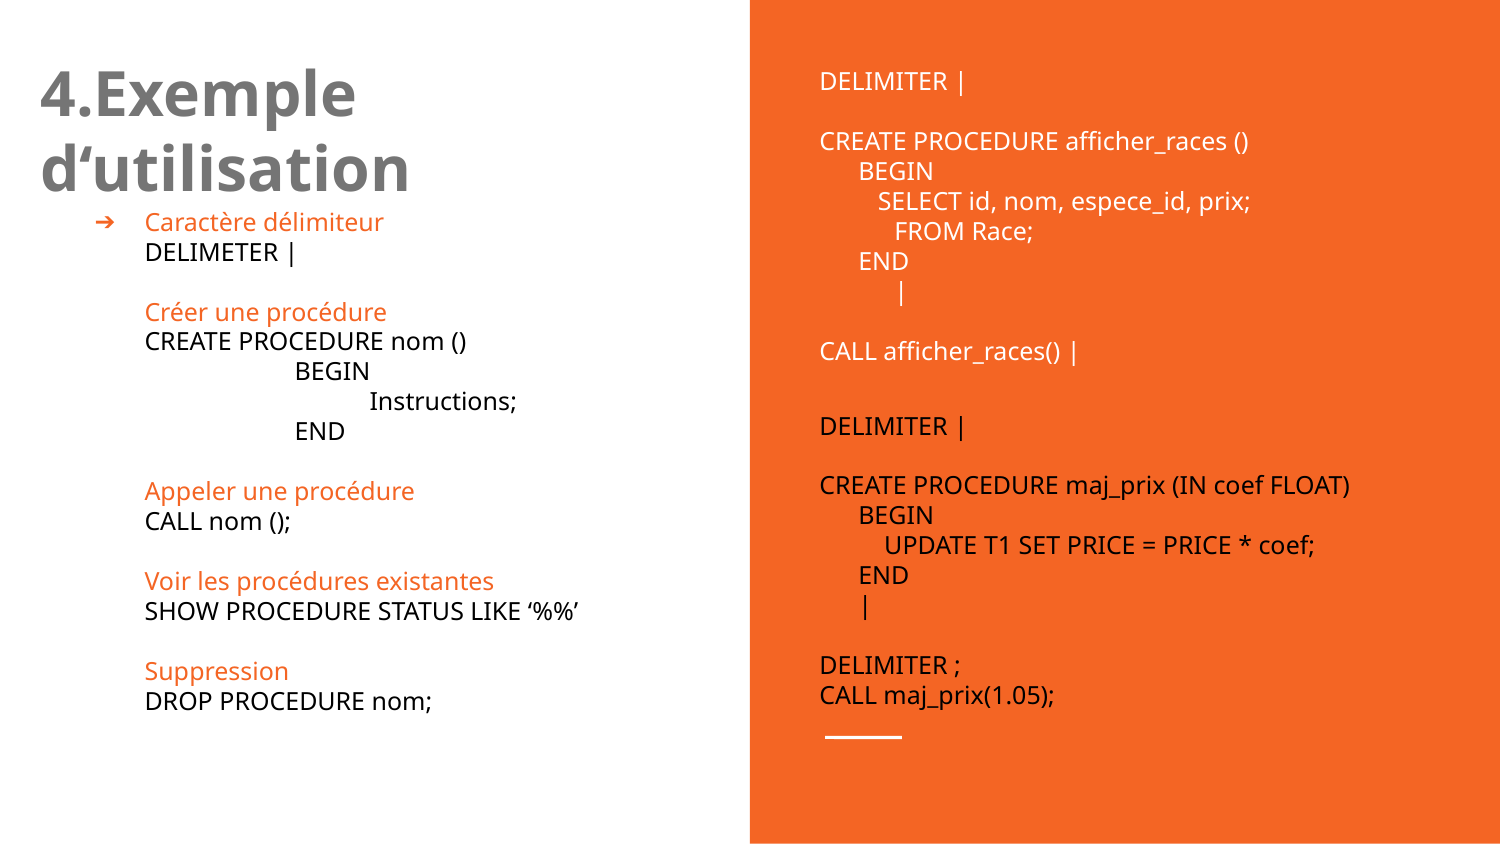

4.Exemple d‘utilisation
DELIMITER |
CREATE PROCEDURE afficher_races ()
 BEGIN
 SELECT id, nom, espece_id, prix;
FROM Race;
 END
|
CALL afficher_races() |
# Caractère délimiteur DELIMETER | Créer une procédure CREATE PROCEDURE nom () BEGIN Instructions; END Appeler une procédure CALL nom (); Voir les procédures existantes SHOW PROCEDURE STATUS LIKE ‘%%’ Suppression DROP PROCEDURE nom;
DELIMITER |
CREATE PROCEDURE maj_prix (IN coef FLOAT)
 BEGIN
 UPDATE T1 SET PRICE = PRICE * coef;
 END
 |
DELIMITER ;
CALL maj_prix(1.05);